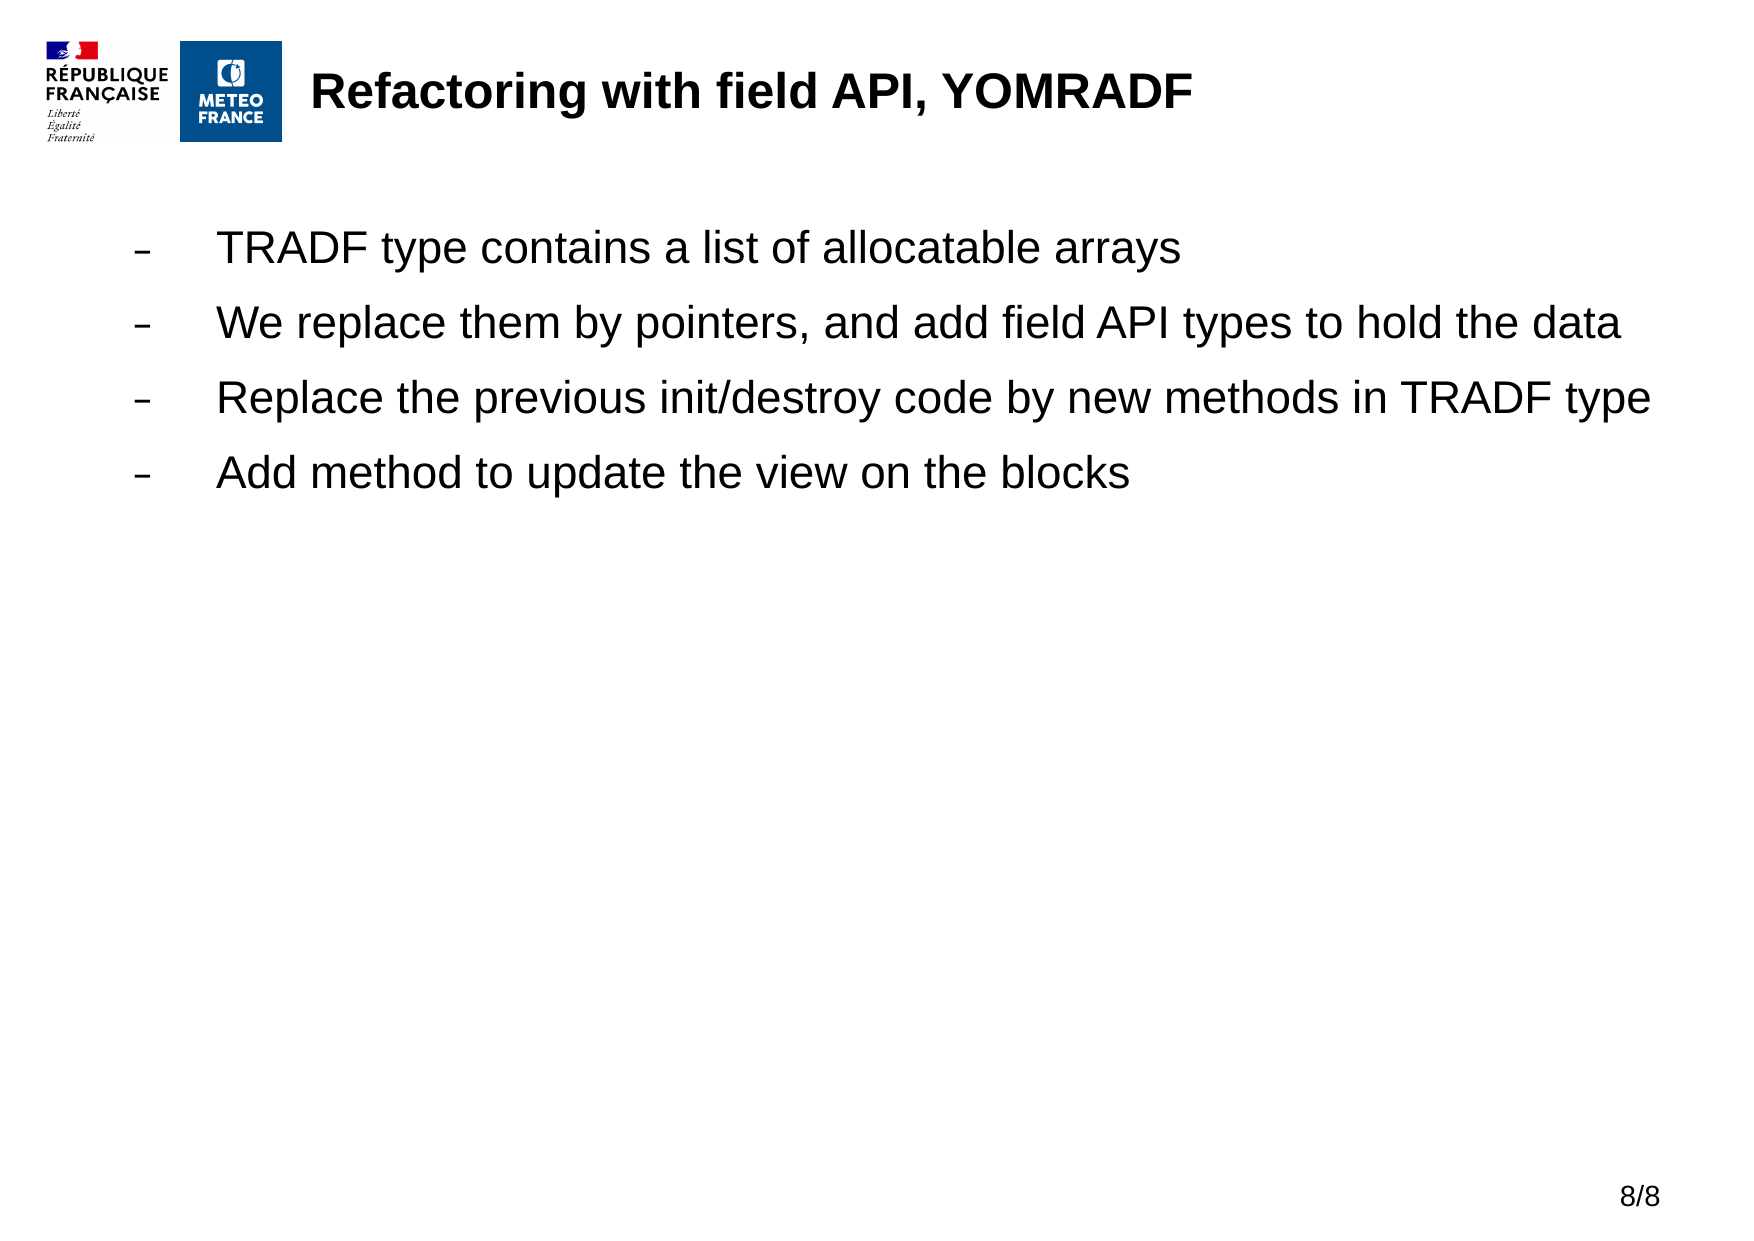

# Refactoring with field API, YOMRADF
TRADF type contains a list of allocatable arrays
We replace them by pointers, and add field API types to hold the data
Replace the previous init/destroy code by new methods in TRADF type
Add method to update the view on the blocks
8